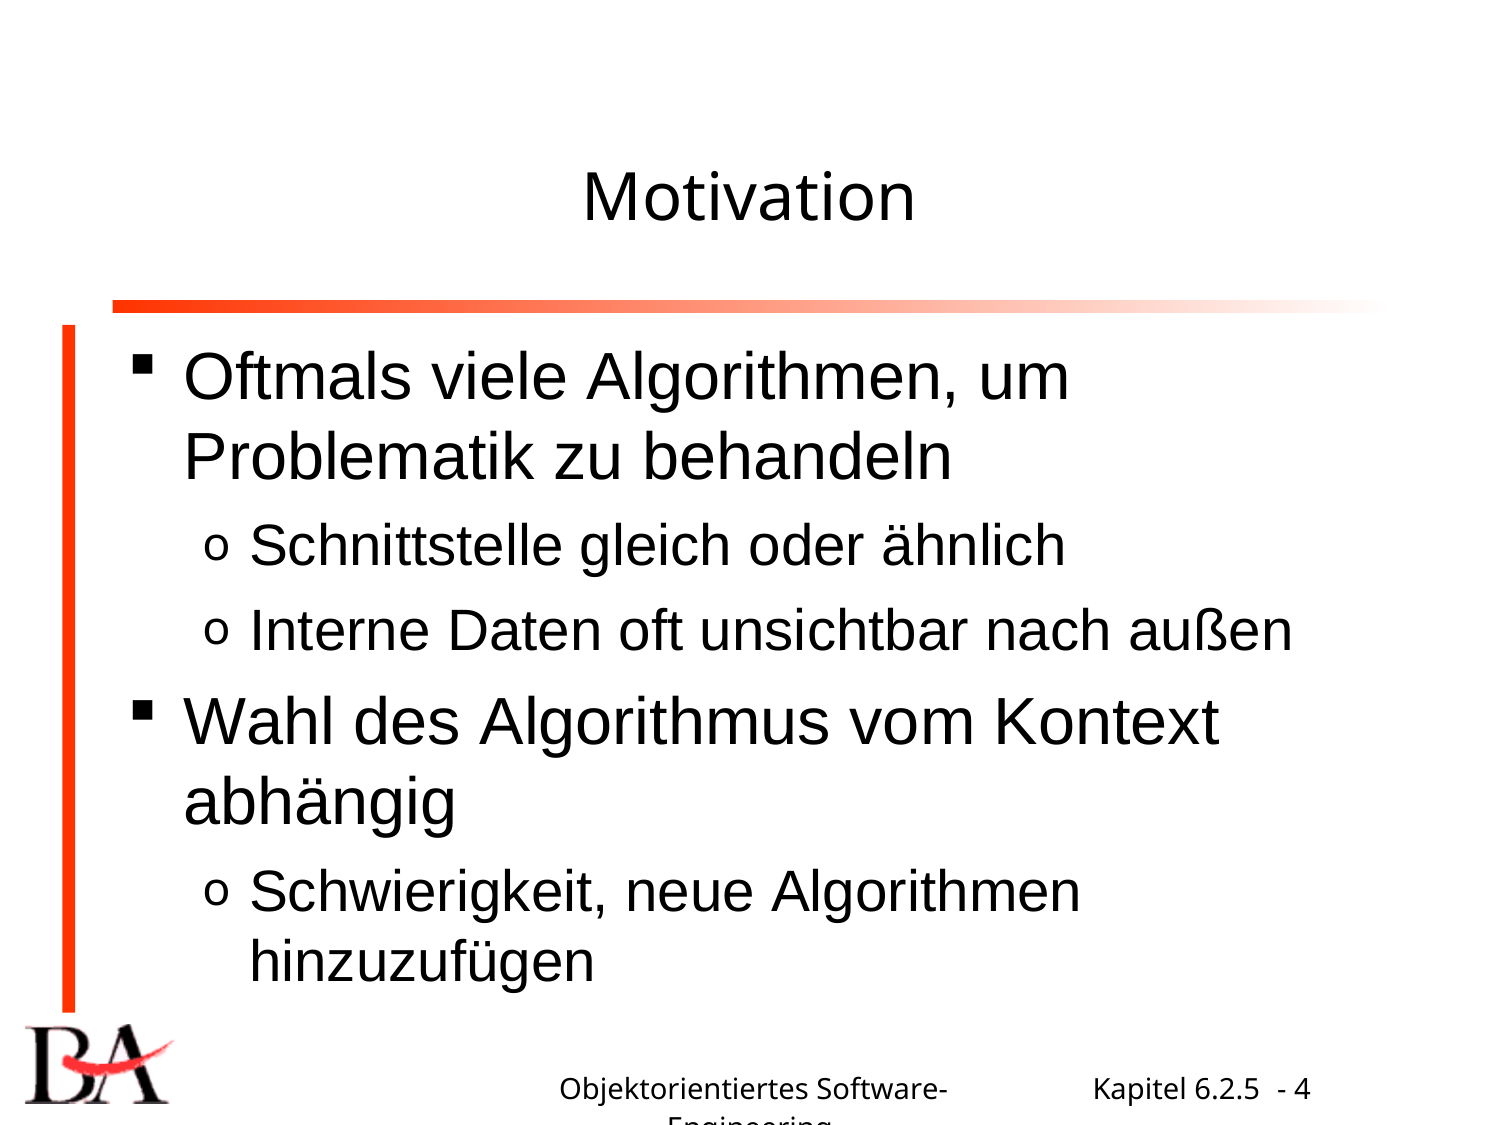

# Motivation
Oftmals viele Algorithmen, um Problematik zu behandeln
Schnittstelle gleich oder ähnlich
Interne Daten oft unsichtbar nach außen
Wahl des Algorithmus vom Kontext abhängig
Schwierigkeit, neue Algorithmen hinzuzufügen
4